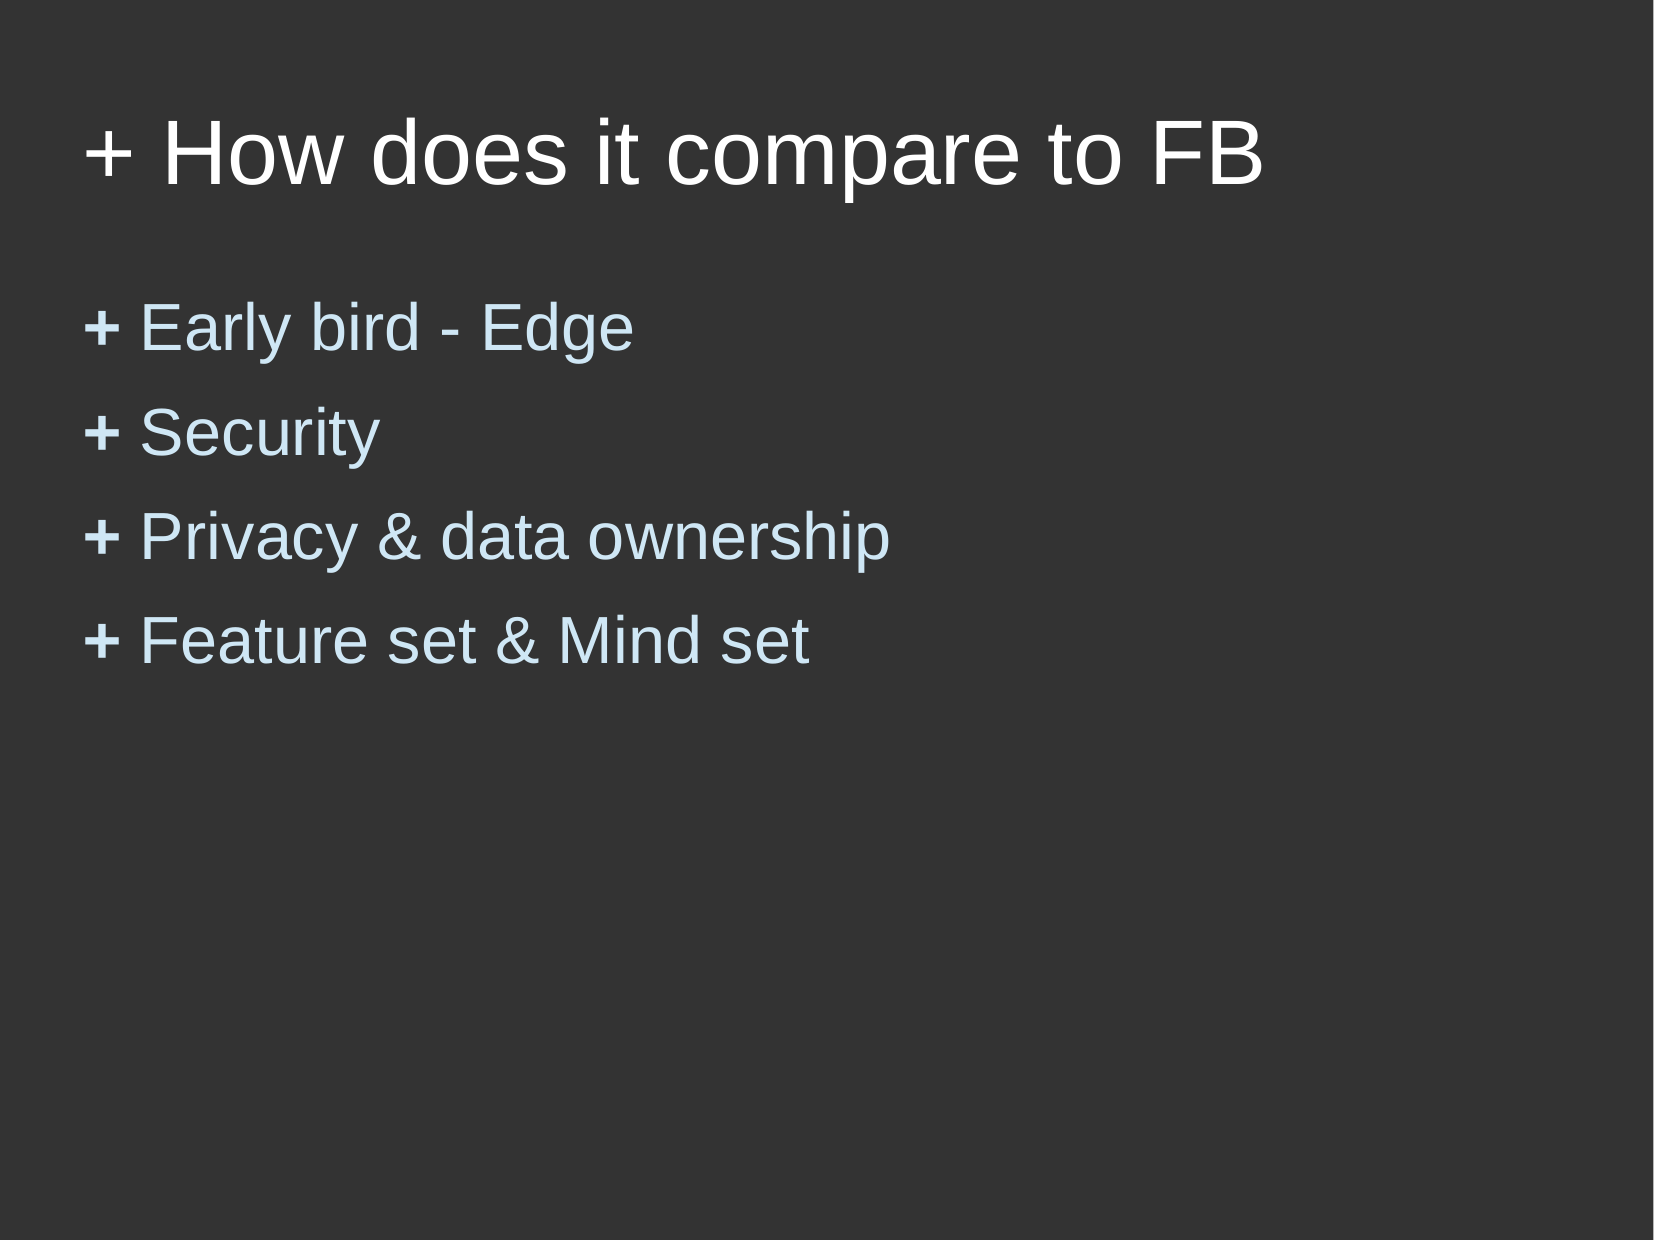

# + How does it compare to FB
+ Early bird - Edge
+ Security
+ Privacy & data ownership
+ Feature set & Mind set